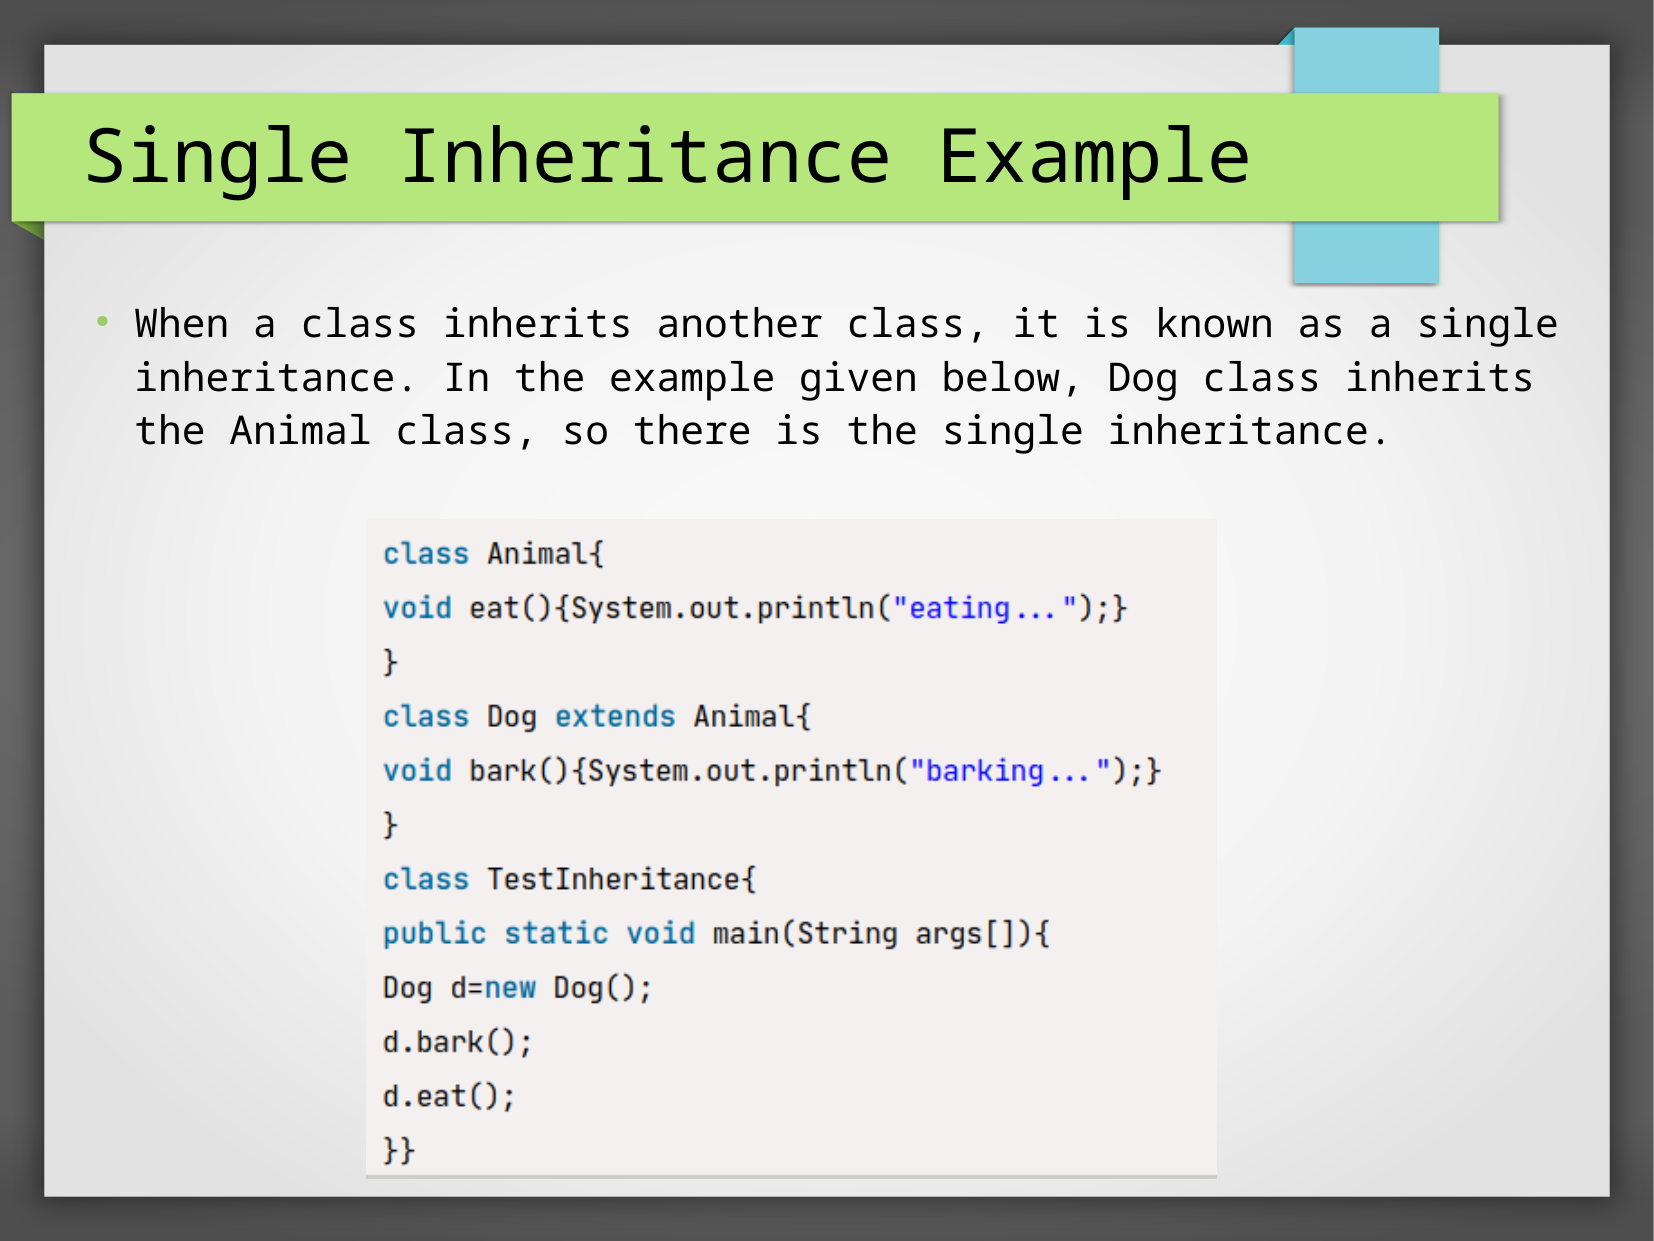

# Single Inheritance Example
When a class inherits another class, it is known as a single inheritance. In the example given below, Dog class inherits the Animal class, so there is the single inheritance.